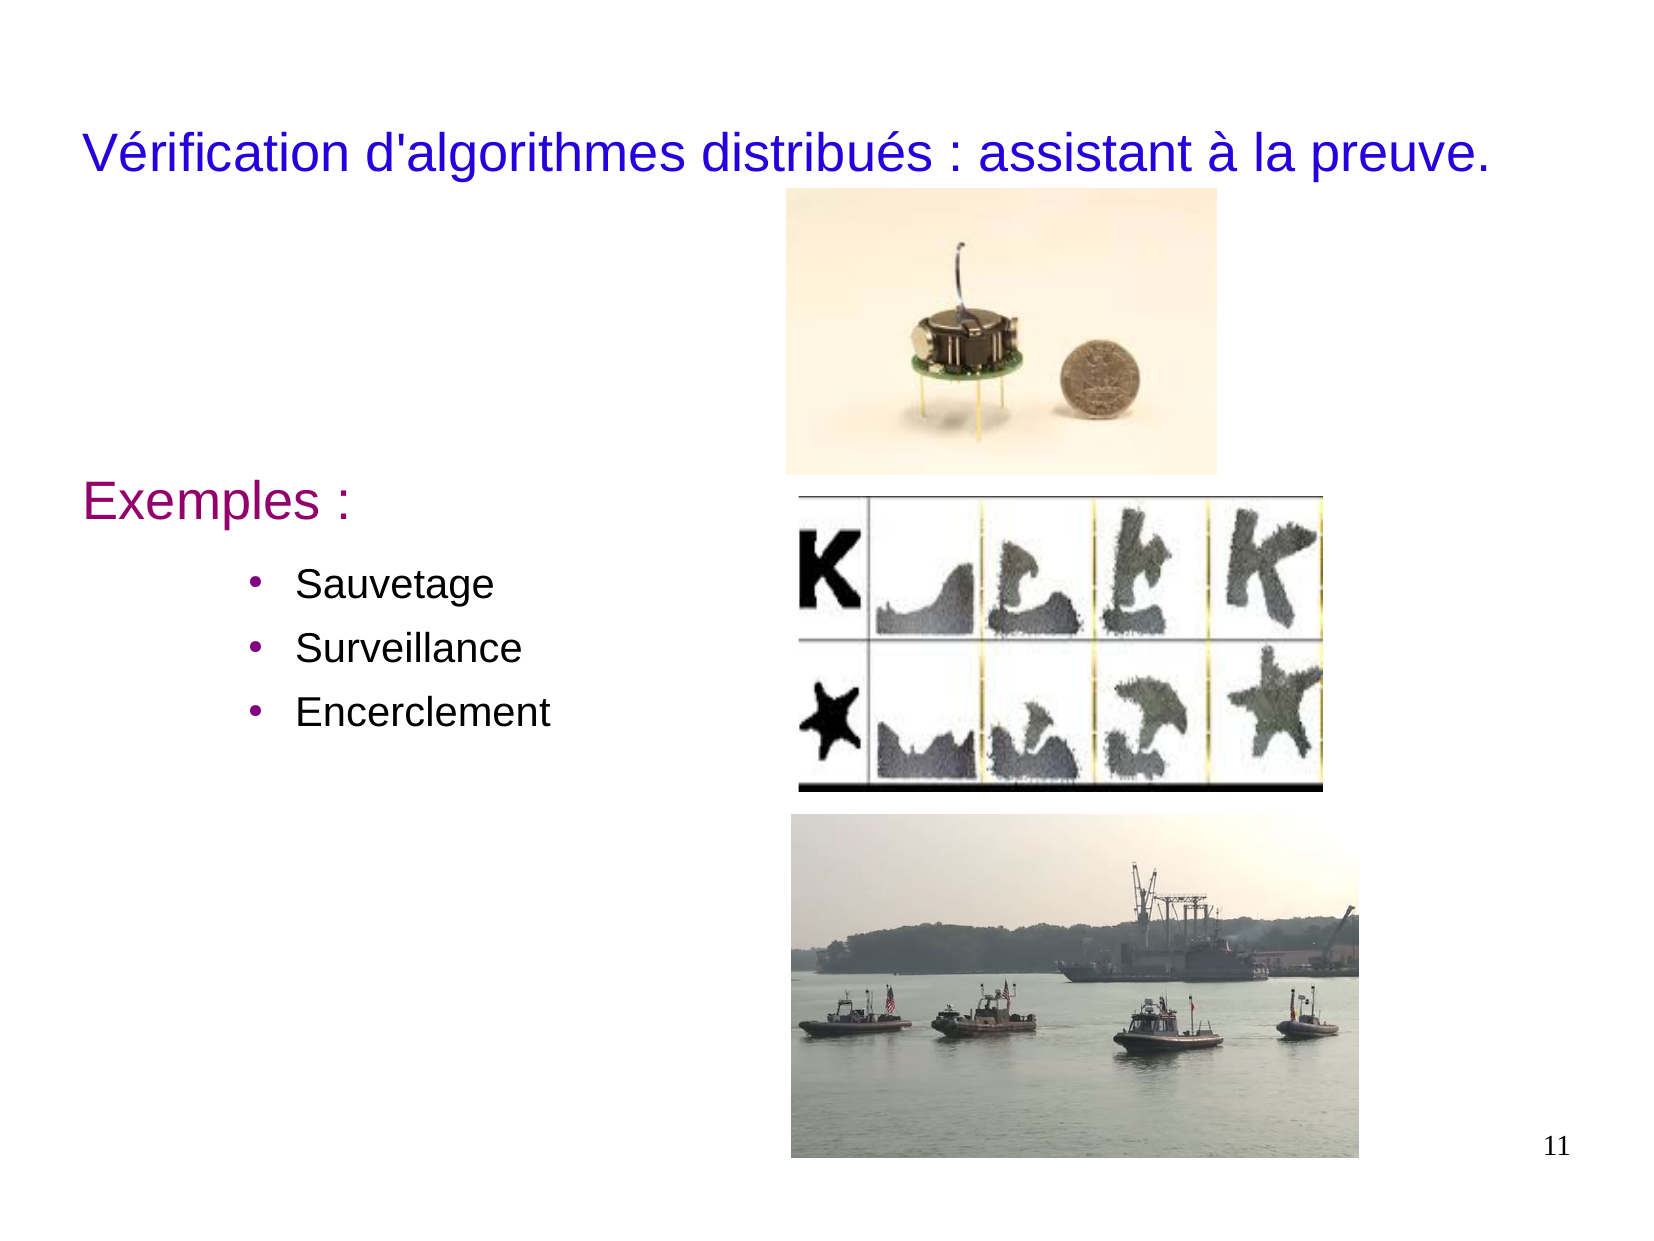

# Vérification d'algorithmes distribués : assistant à la preuve.
Exemples :
Sauvetage
Surveillance
Encerclement
11